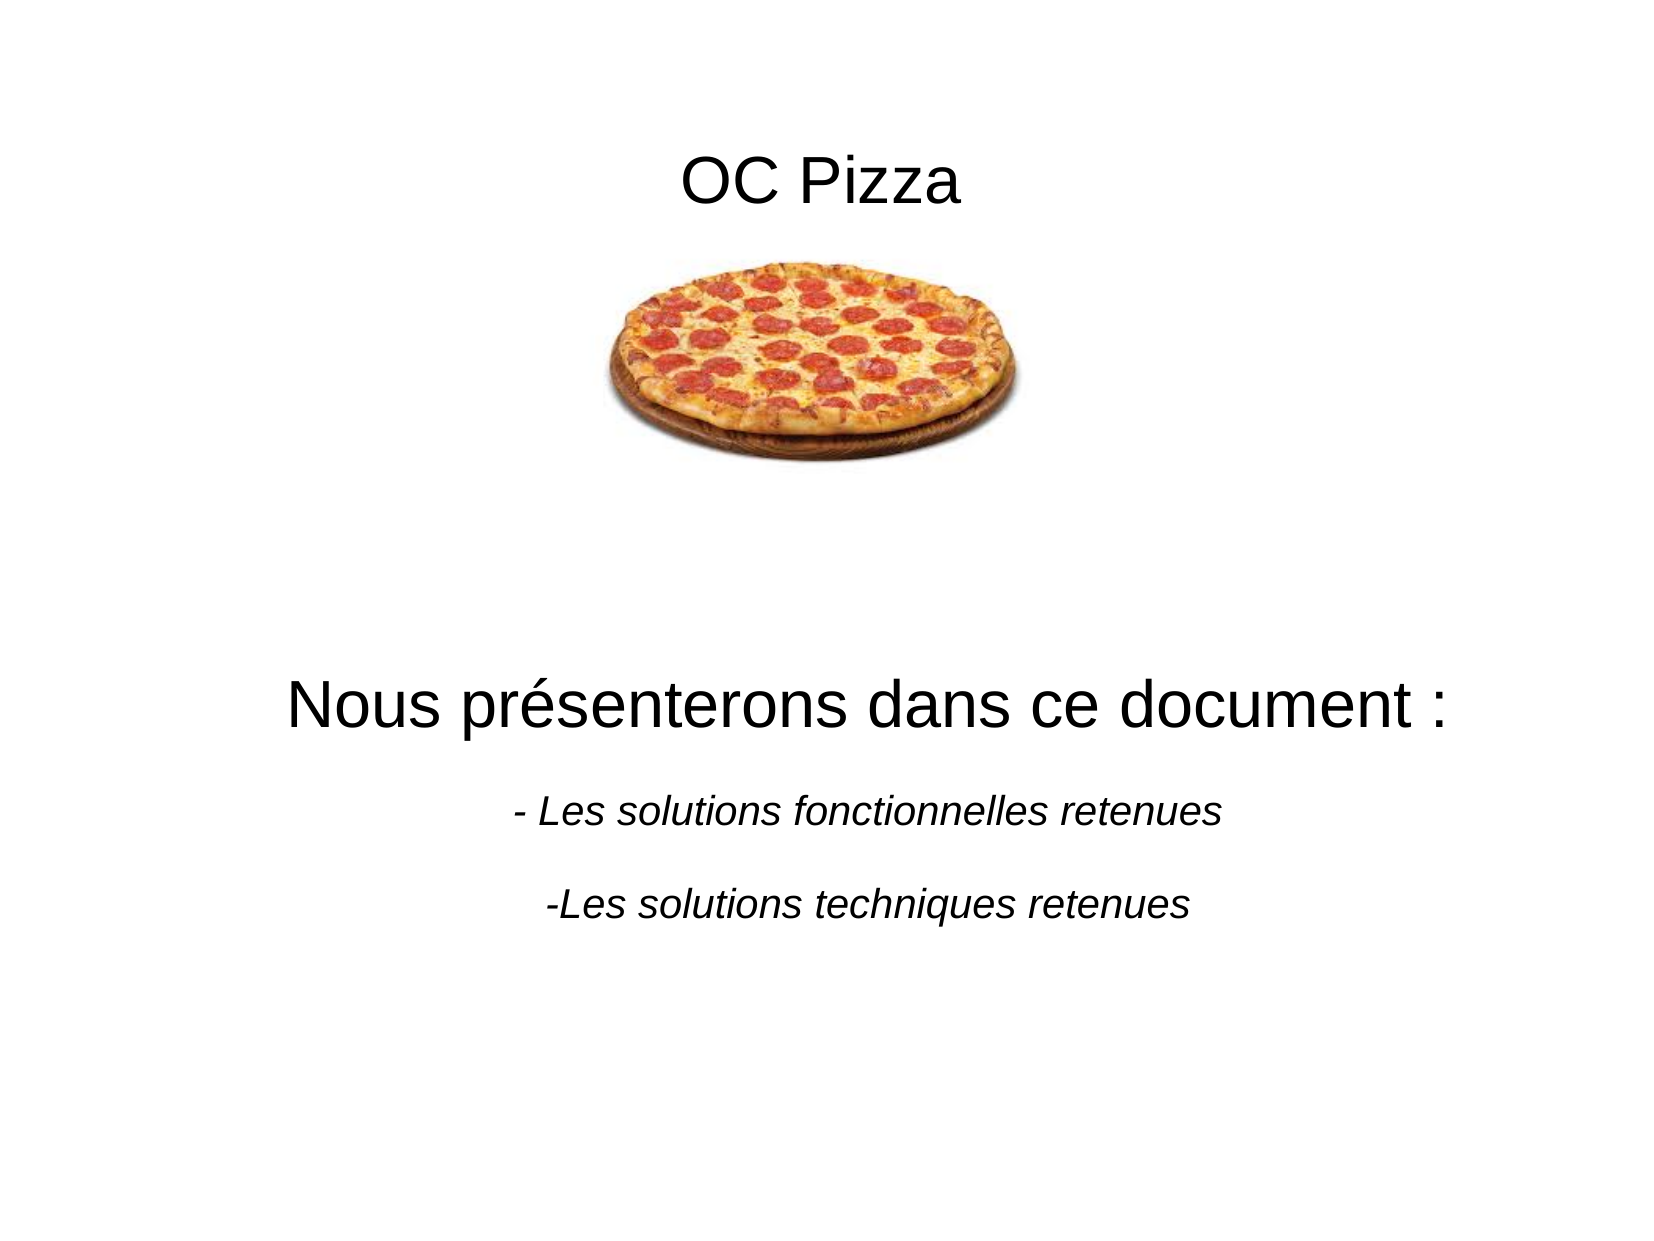

# OC Pizza
Nous présenterons dans ce document :
- Les solutions fonctionnelles retenues
-Les solutions techniques retenues